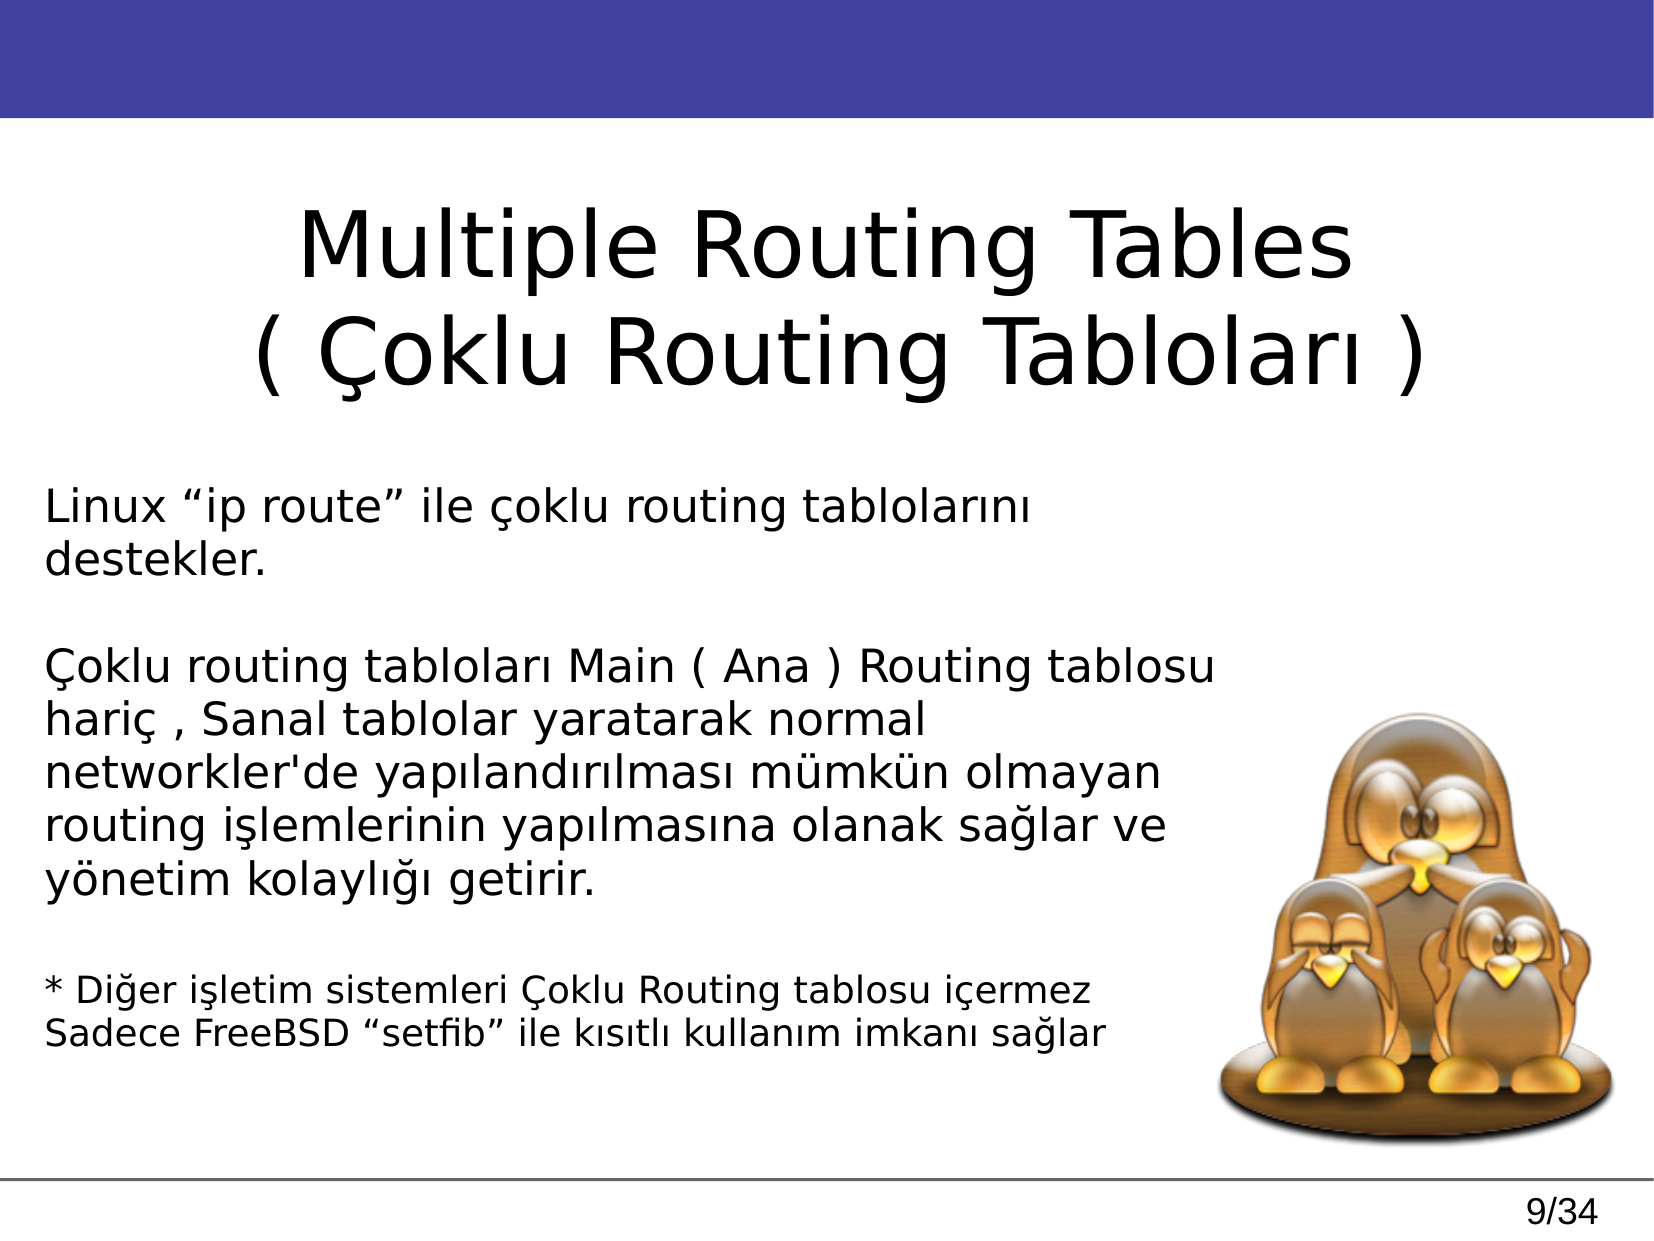

Multiple Routing Tables
 ( Çoklu Routing Tabloları )
Linux “ip route” ile çoklu routing tablolarını destekler.
Çoklu routing tabloları Main ( Ana ) Routing tablosu hariç , Sanal tablolar yaratarak normal networkler'de yapılandırılması mümkün olmayan routing işlemlerinin yapılmasına olanak sağlar ve yönetim kolaylığı getirir.
* Diğer işletim sistemleri Çoklu Routing tablosu içermez Sadece FreeBSD “setfib” ile kısıtlı kullanım imkanı sağlar